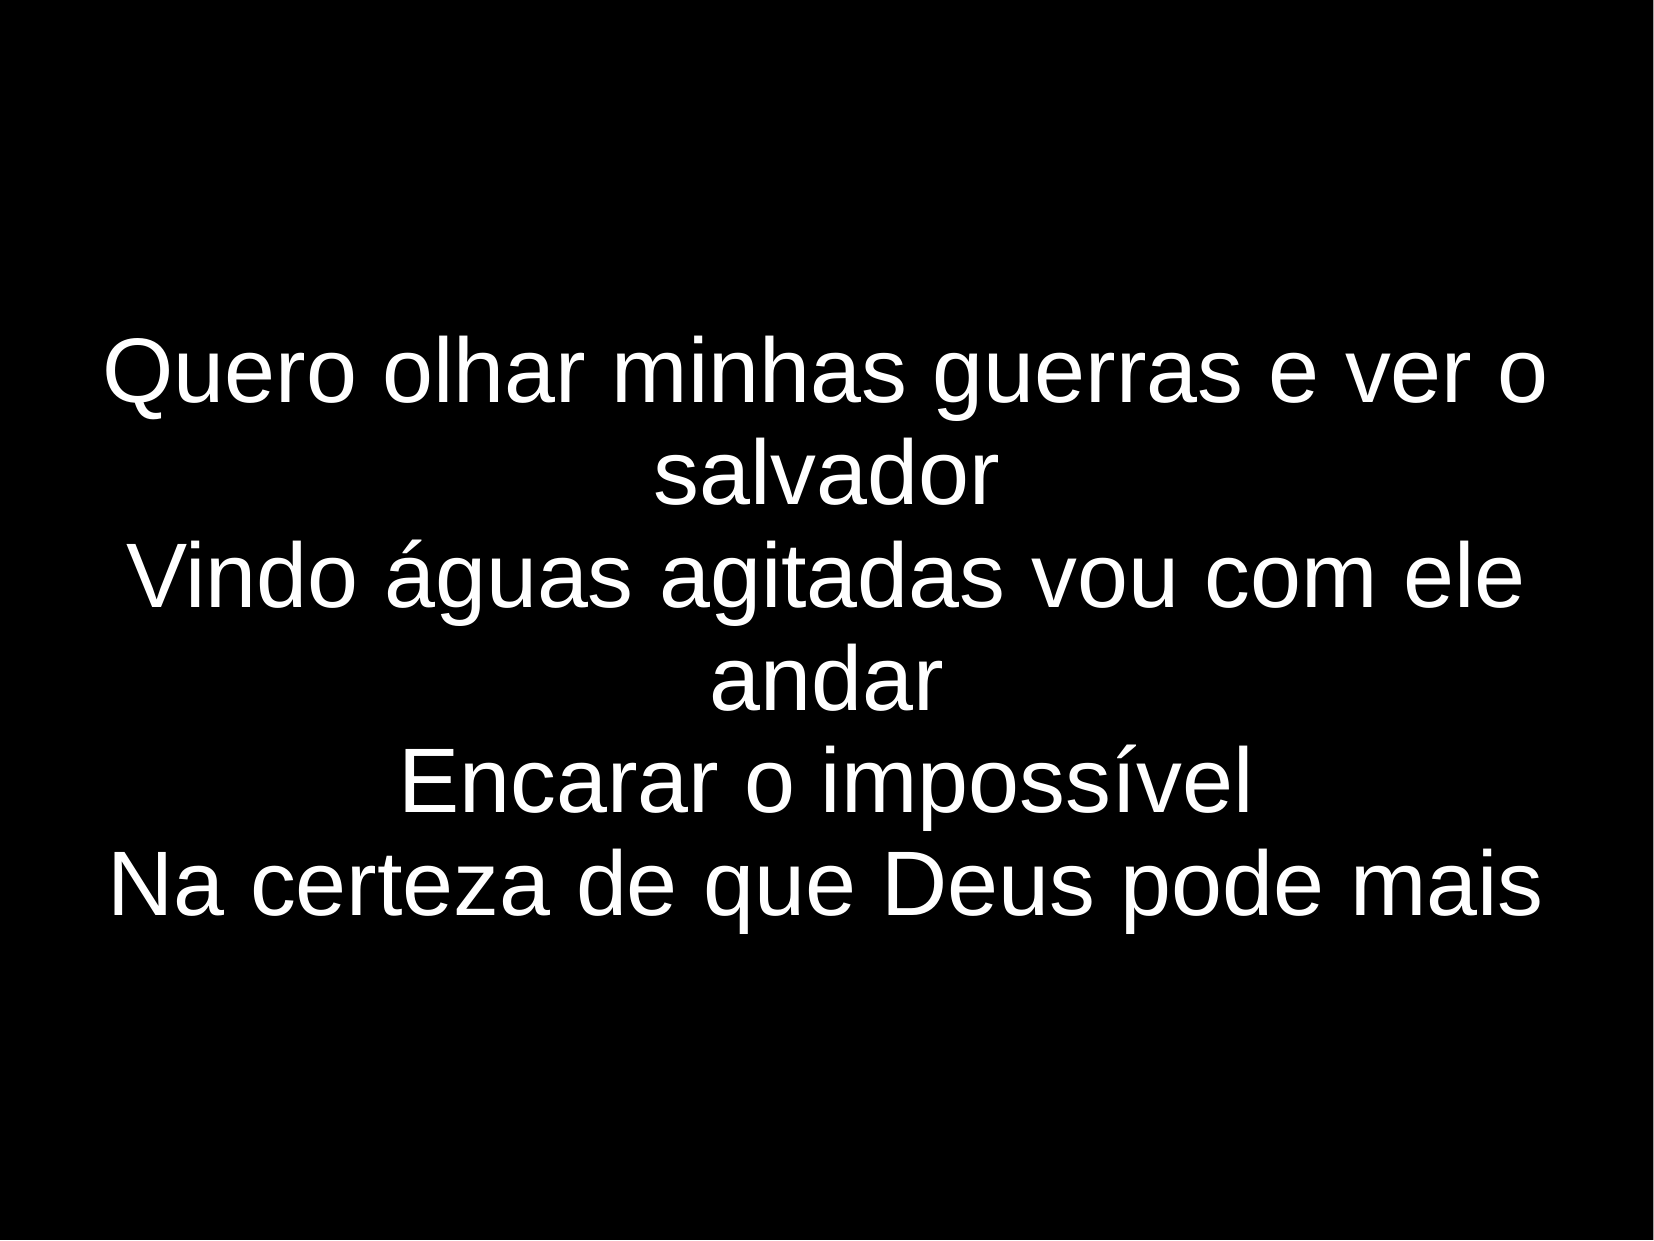

# Quero olhar minhas guerras e ver o salvador
Vindo águas agitadas vou com ele andar
Encarar o impossível
Na certeza de que Deus pode mais